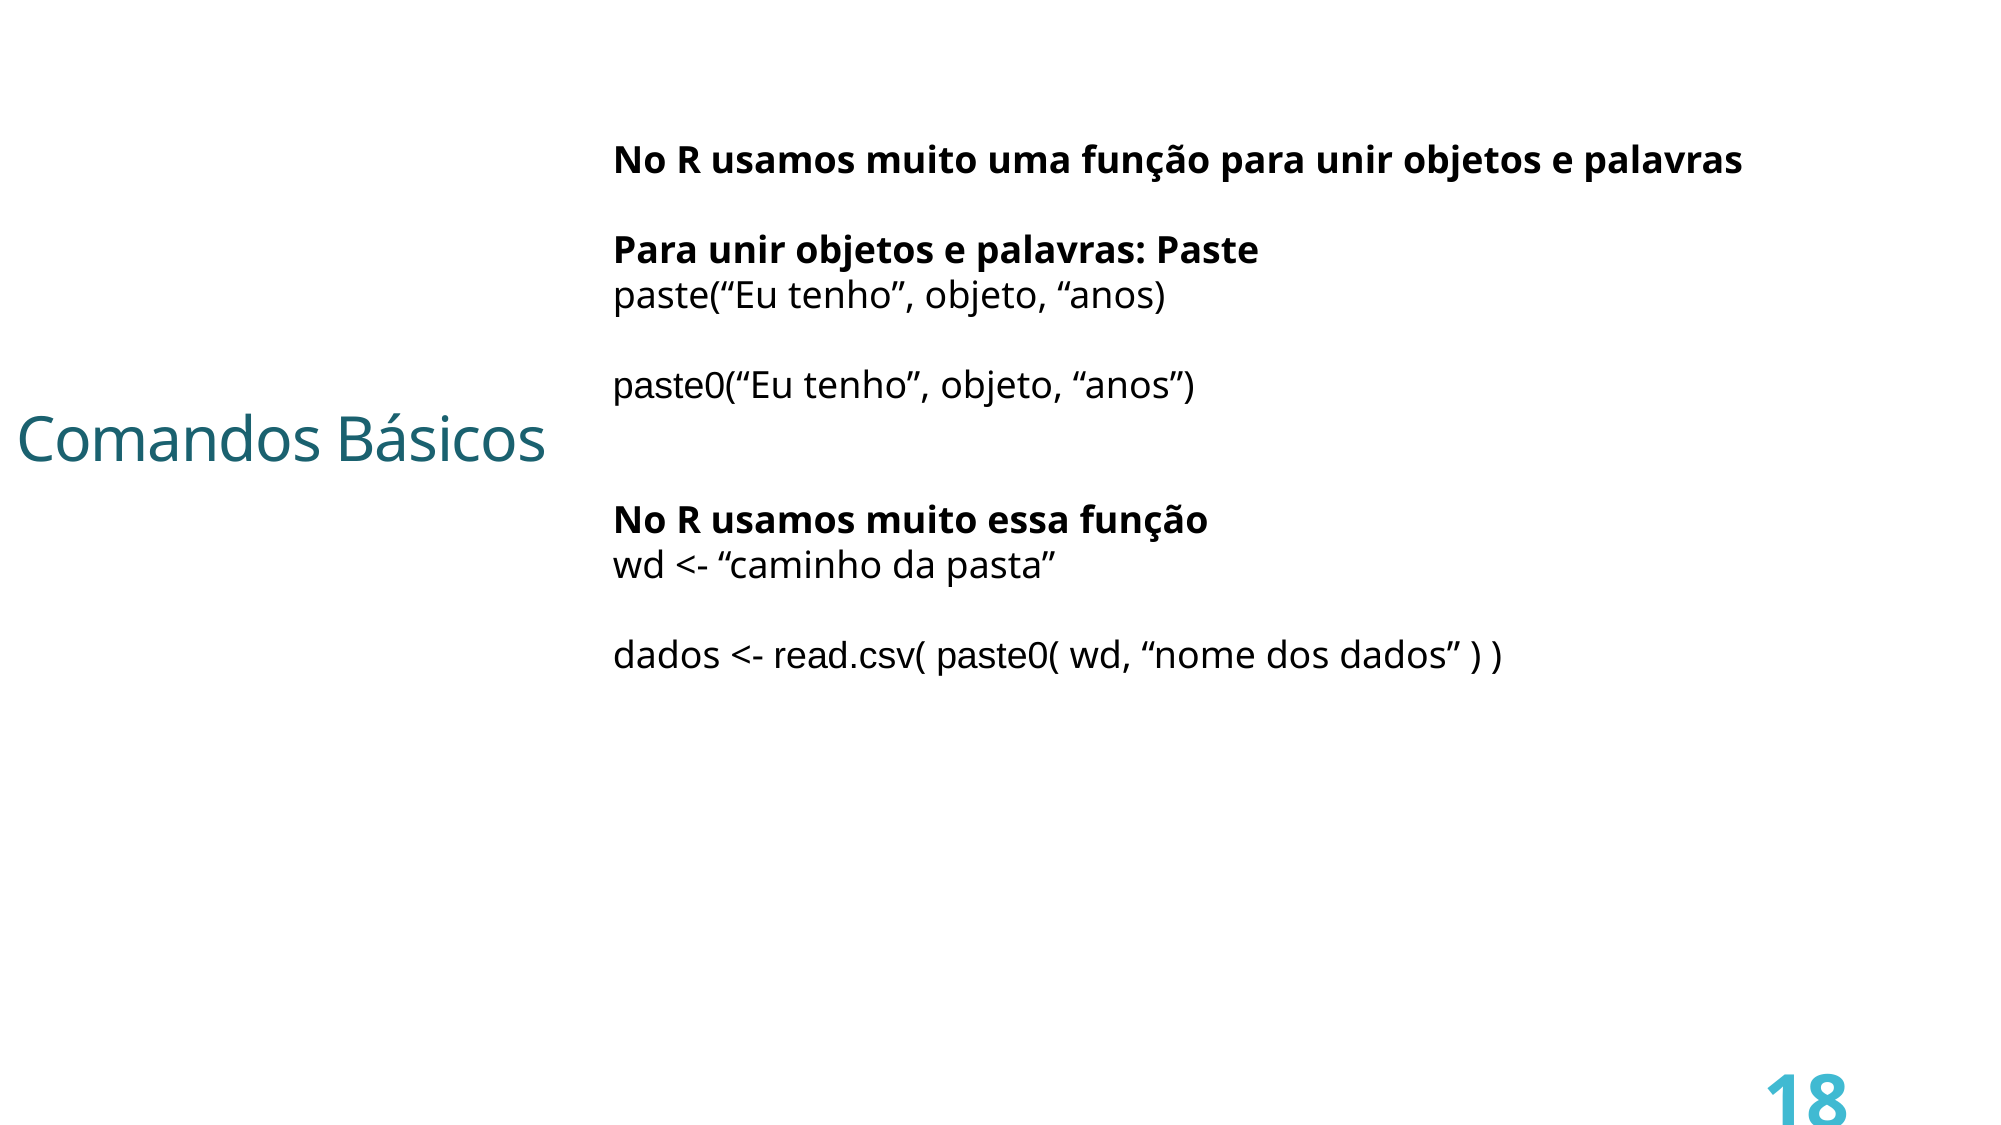

No R usamos muito uma função para unir objetos e palavras
Para unir objetos e palavras: Paste
paste(“Eu tenho”, objeto, “anos)
paste0(“Eu tenho”, objeto, “anos”)
No R usamos muito essa função
wd <- “caminho da pasta”
dados <- read.csv( paste0( wd, “nome dos dados” ) )
Comandos Básicos
R